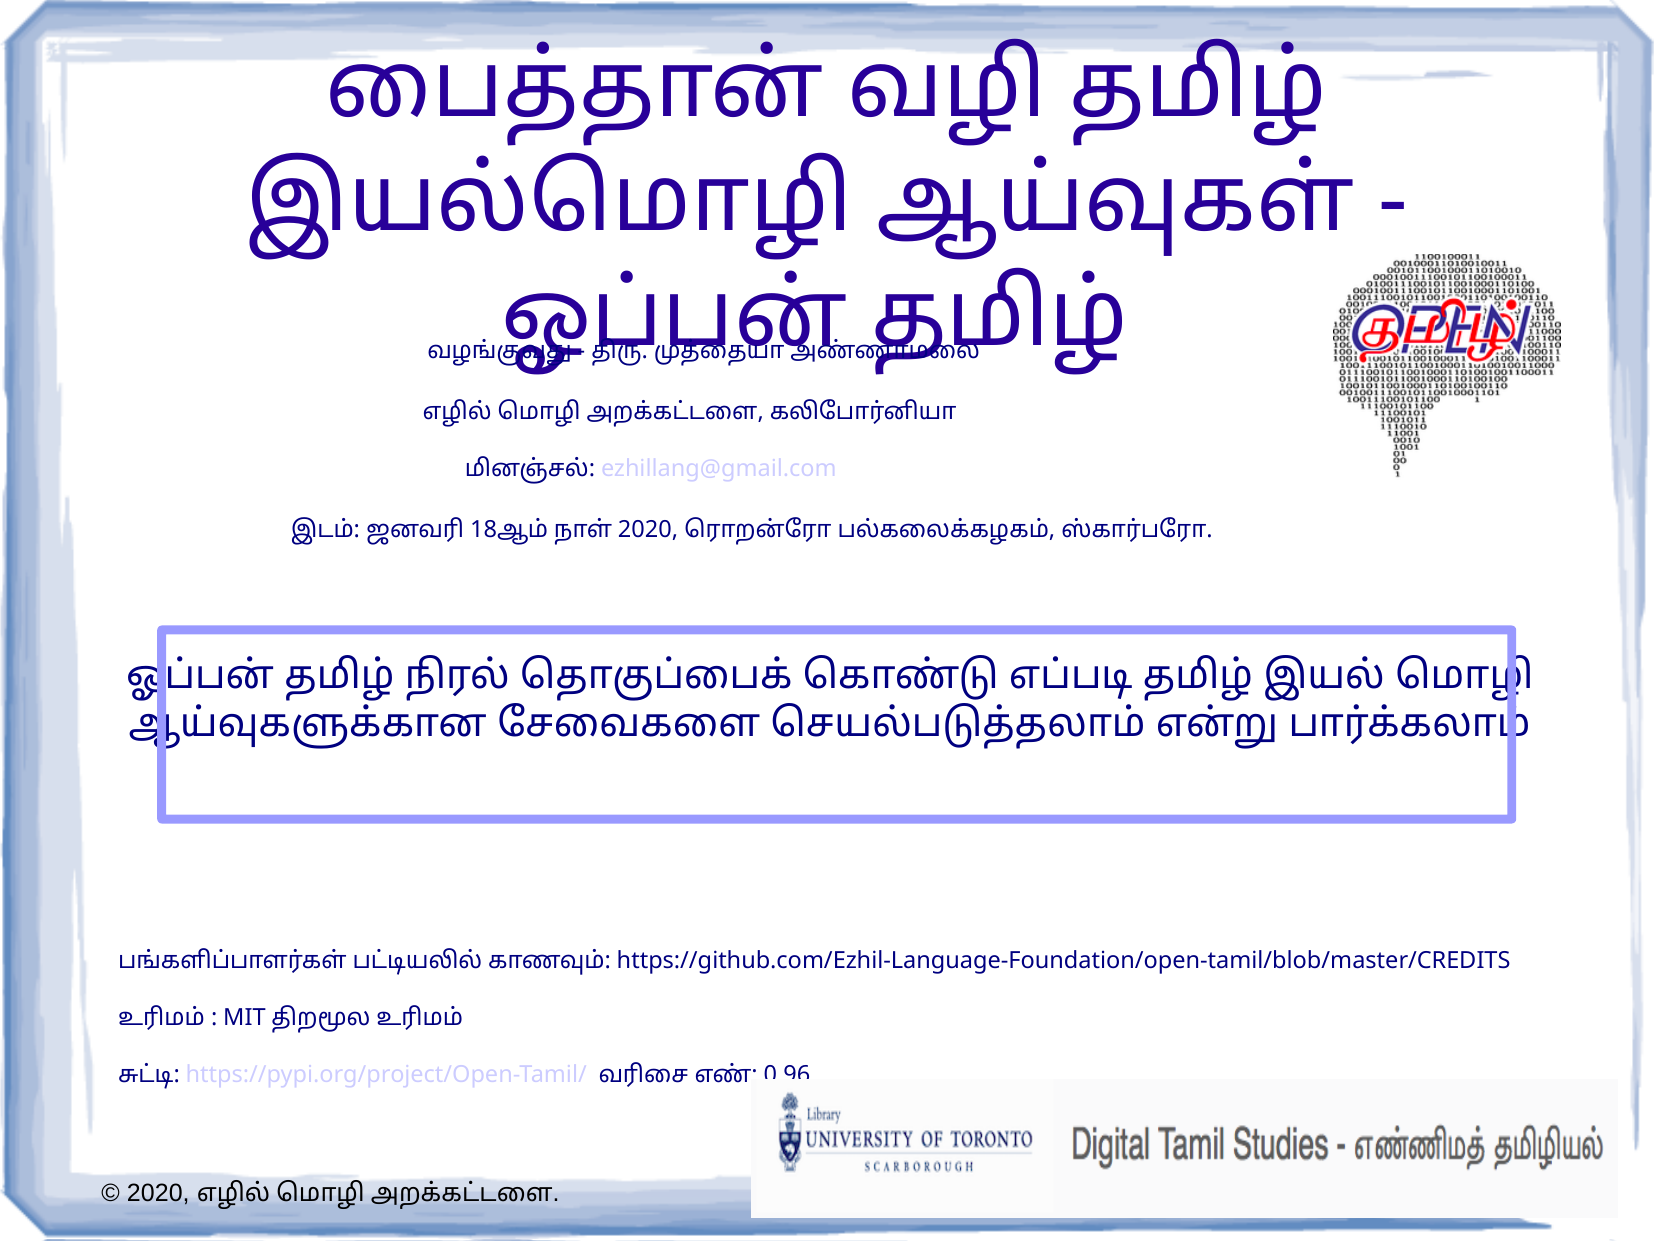

# பைத்தான் வழி தமிழ் இயல்மொழி ஆய்வுகள் - ஓப்பன் தமிழ்
 வழங்குவது - திரு. முத்தையா அண்ணாமலை
 எழில் மொழி அறக்கட்டளை, கலிபோர்னியா
 மினஞ்சல்: ezhillang@gmail.com
 இடம்: ஜனவரி 18ஆம் நாள் 2020, ரொறன்ரோ பல்கலைக்கழகம், ஸ்கார்பரோ.
ஓப்பன் தமிழ் நிரல் தொகுப்பைக் கொண்டு எப்படி தமிழ் இயல் மொழி ஆய்வுகளுக்கான சேவைகளை செயல்படுத்தலாம் என்று பார்க்கலாம்
பங்களிப்பாளர்கள் பட்டியலில் காணவும்: https://github.com/Ezhil-Language-Foundation/open-tamil/blob/master/CREDITS
உரிமம் : MIT திறமூல உரிமம்
சுட்டி: https://pypi.org/project/Open-Tamil/ வரிசை எண்: 0.96
© 2020, எழில் மொழி அறக்கட்டளை.